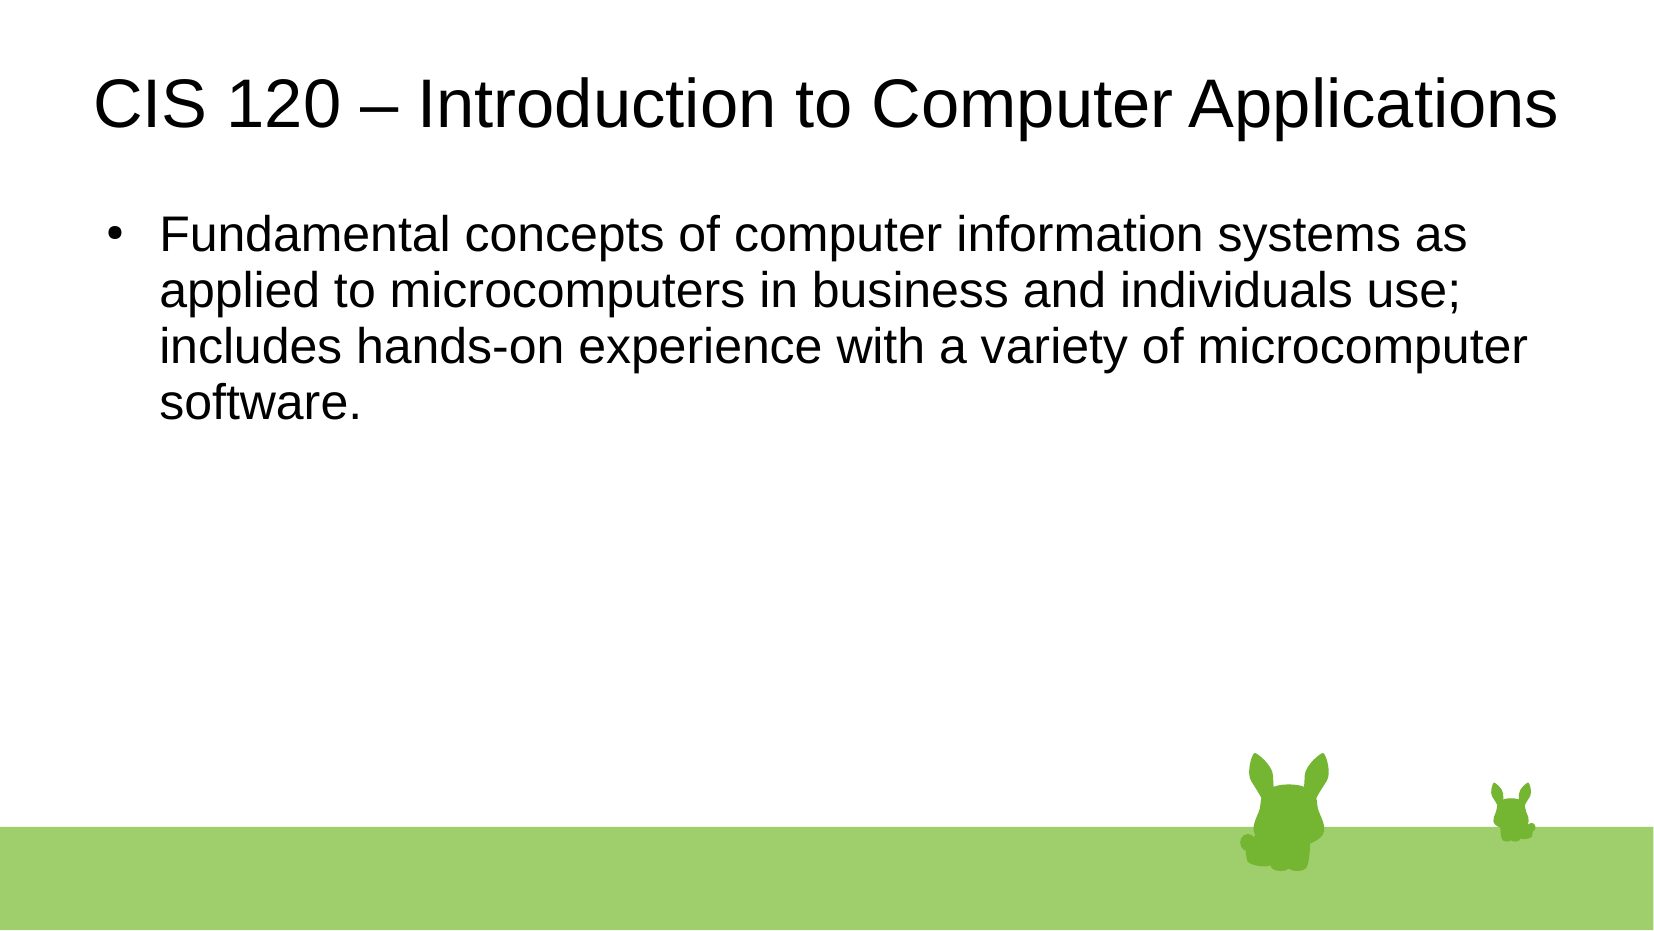

# CIS 120 – Introduction to Computer Applications
Fundamental concepts of computer information systems as applied to microcomputers in business and individuals use; includes hands-on experience with a variety of microcomputer software.